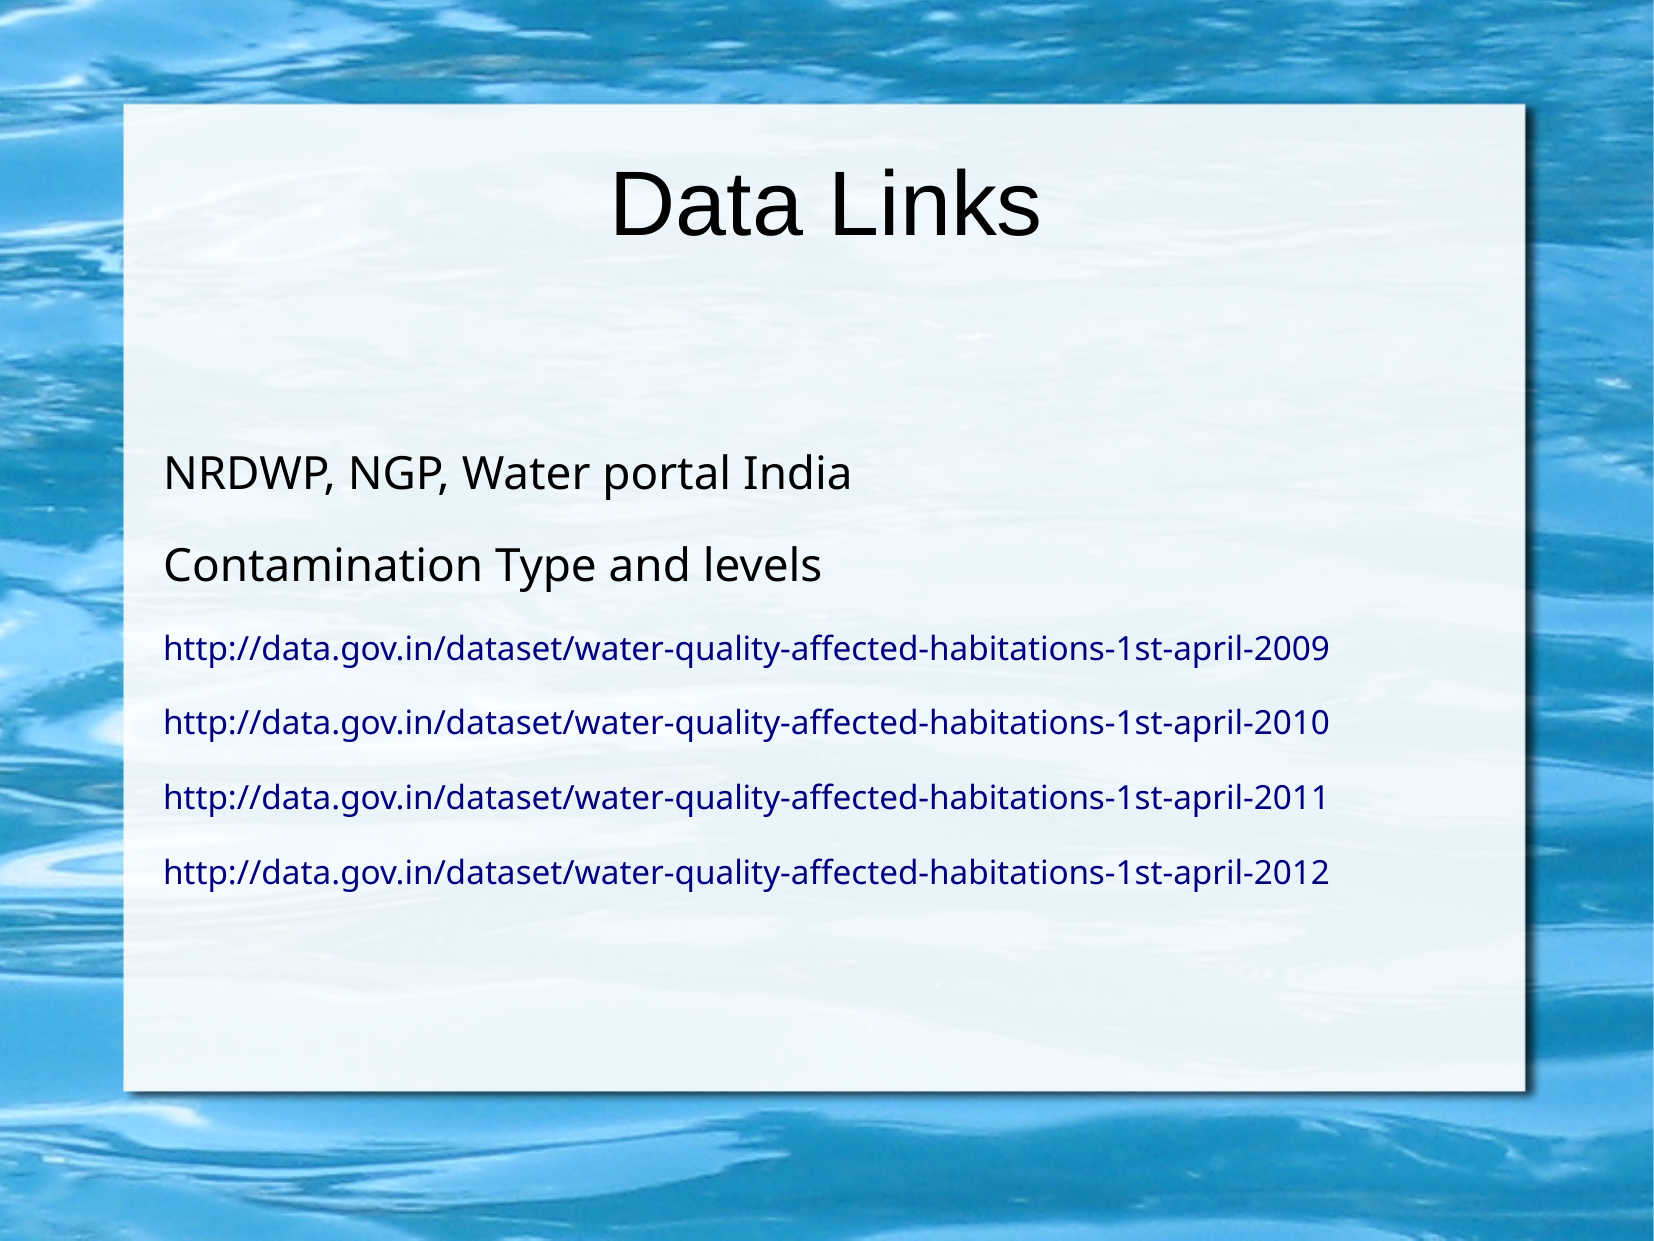

# Data Links
NRDWP, NGP, Water portal India
Contamination Type and levels
http://data.gov.in/dataset/water-quality-affected-habitations-1st-april-2009
http://data.gov.in/dataset/water-quality-affected-habitations-1st-april-2010
http://data.gov.in/dataset/water-quality-affected-habitations-1st-april-2011
http://data.gov.in/dataset/water-quality-affected-habitations-1st-april-2012